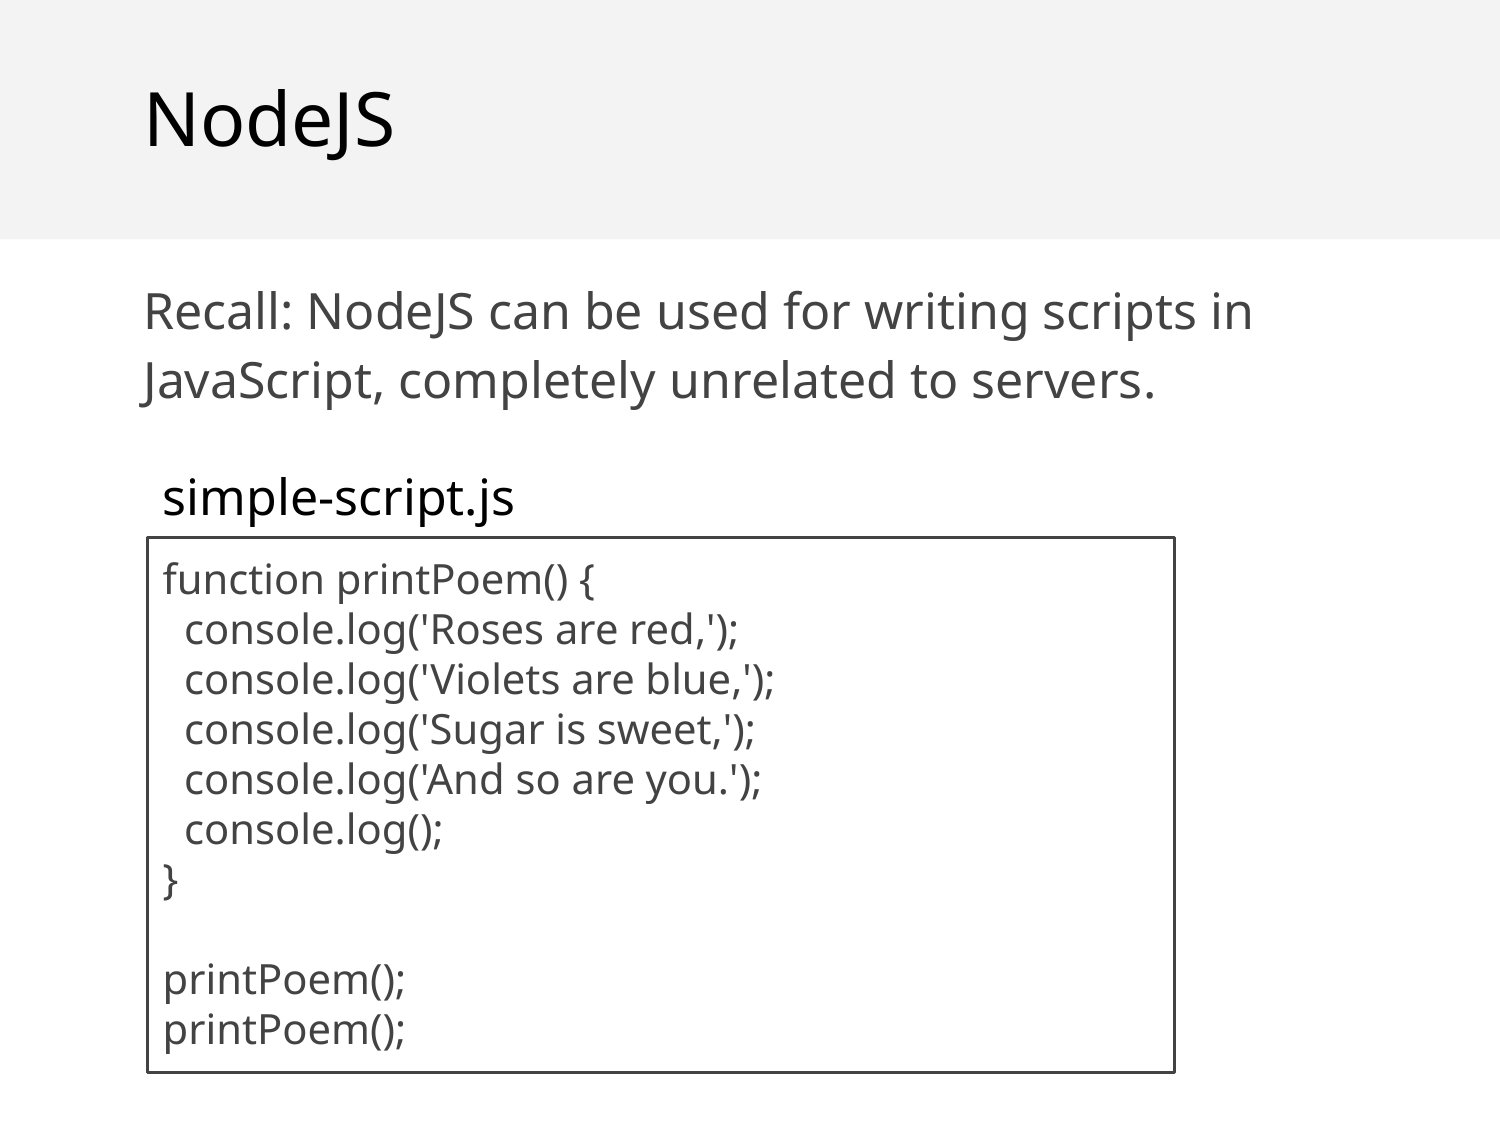

# NodeJS
Recall: NodeJS can be used for writing scripts in JavaScript, completely unrelated to servers.
simple-script.js
function printPoem() {
 console.log('Roses are red,');
 console.log('Violets are blue,');
 console.log('Sugar is sweet,');
 console.log('And so are you.');
 console.log();
}
printPoem();
printPoem();